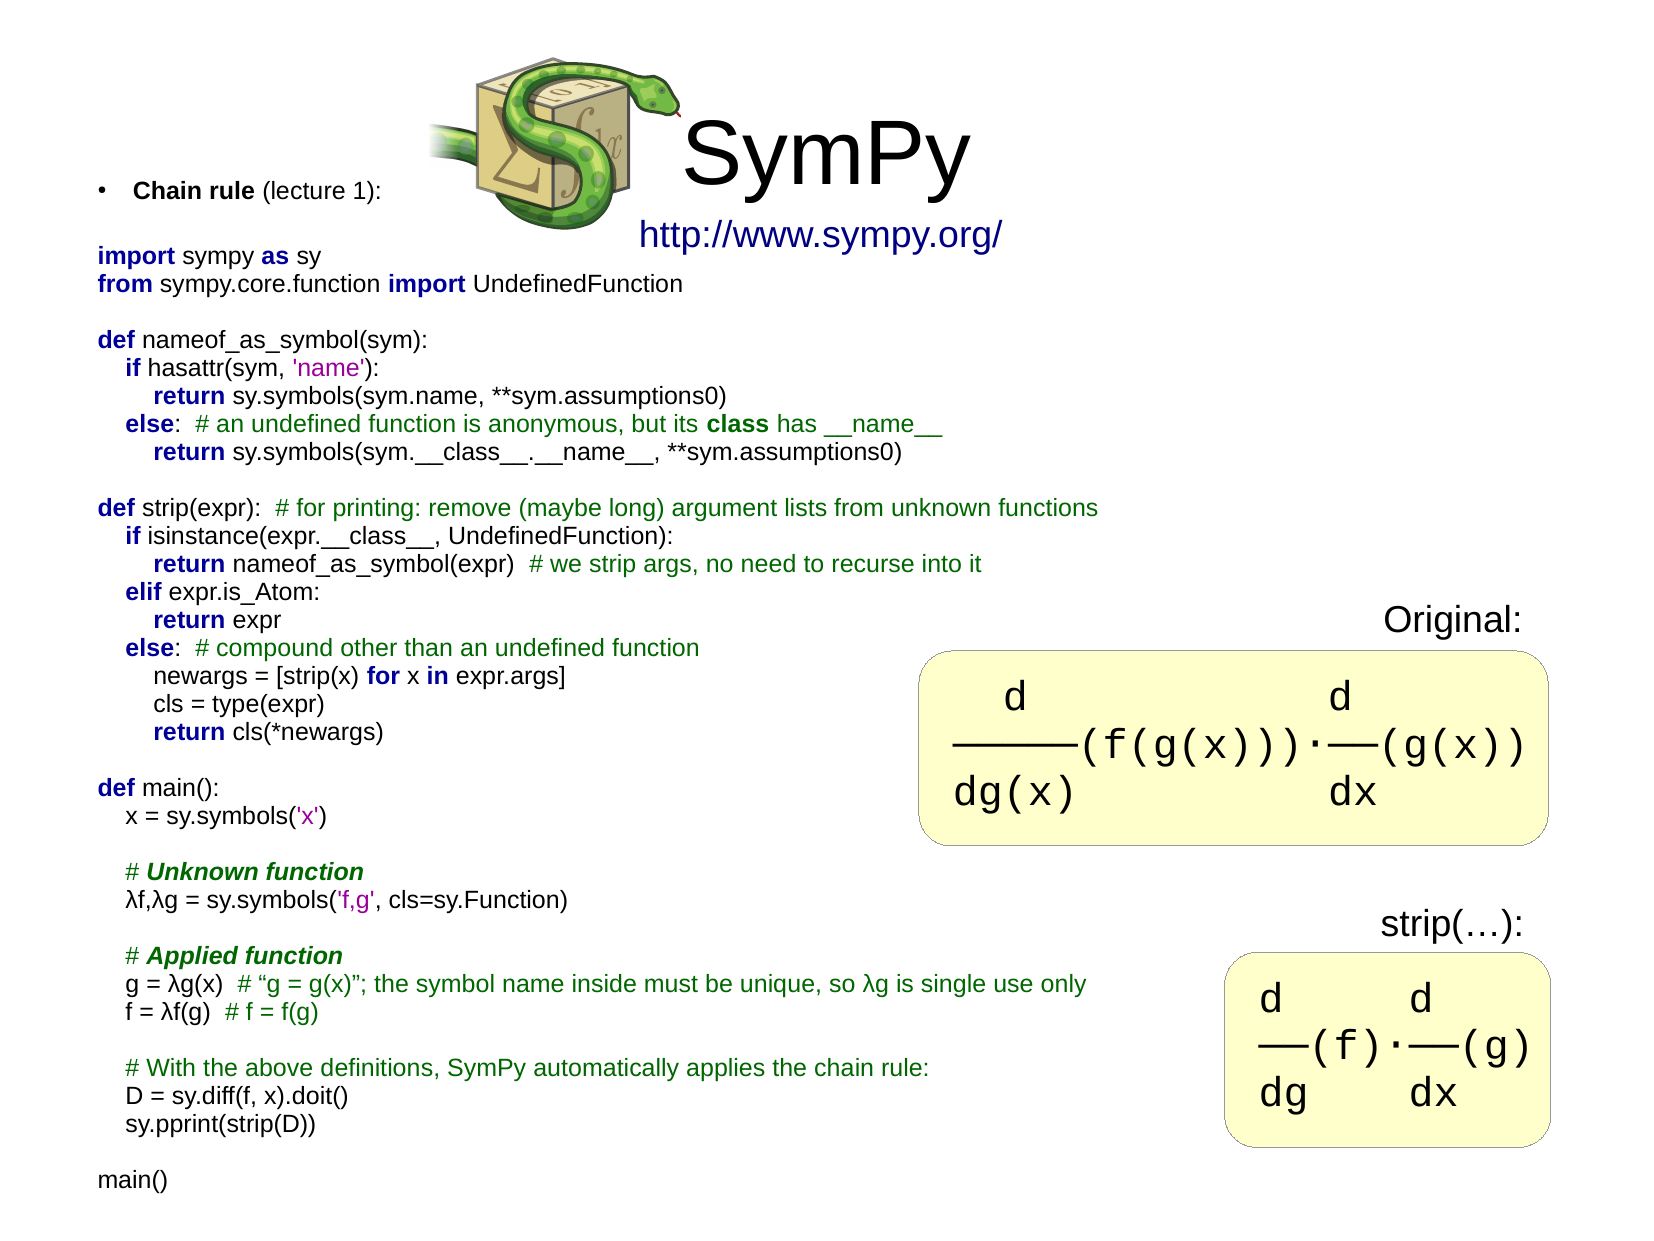

# SymPy
Chain rule (lecture 1):
import sympy as sy
from sympy.core.function import UndefinedFunction
def nameof_as_symbol(sym):
 if hasattr(sym, 'name'):
 return sy.symbols(sym.name, **sym.assumptions0)
 else: # an undefined function is anonymous, but its class has __name__
 return sy.symbols(sym.__class__.__name__, **sym.assumptions0)
def strip(expr): # for printing: remove (maybe long) argument lists from unknown functions
 if isinstance(expr.__class__, UndefinedFunction):
 return nameof_as_symbol(expr) # we strip args, no need to recurse into it
 elif expr.is_Atom:
 return expr
 else: # compound other than an undefined function
 newargs = [strip(x) for x in expr.args]
 cls = type(expr)
 return cls(*newargs)
def main():
 x = sy.symbols('x')
 # Unknown function
 λf,λg = sy.symbols('f,g', cls=sy.Function)
 # Applied function
 g = λg(x) # “g = g(x)”; the symbol name inside must be unique, so λg is single use only
 f = λf(g) # f = f(g)
 # With the above definitions, SymPy automatically applies the chain rule:
 D = sy.diff(f, x).doit()
 sy.pprint(strip(D))
main()
http://www.sympy.org/
	 Original:
 d d
─────(f(g(x)))⋅──(g(x))
dg(x) dx
strip(…):
d d
──(f)⋅──(g)
dg dx